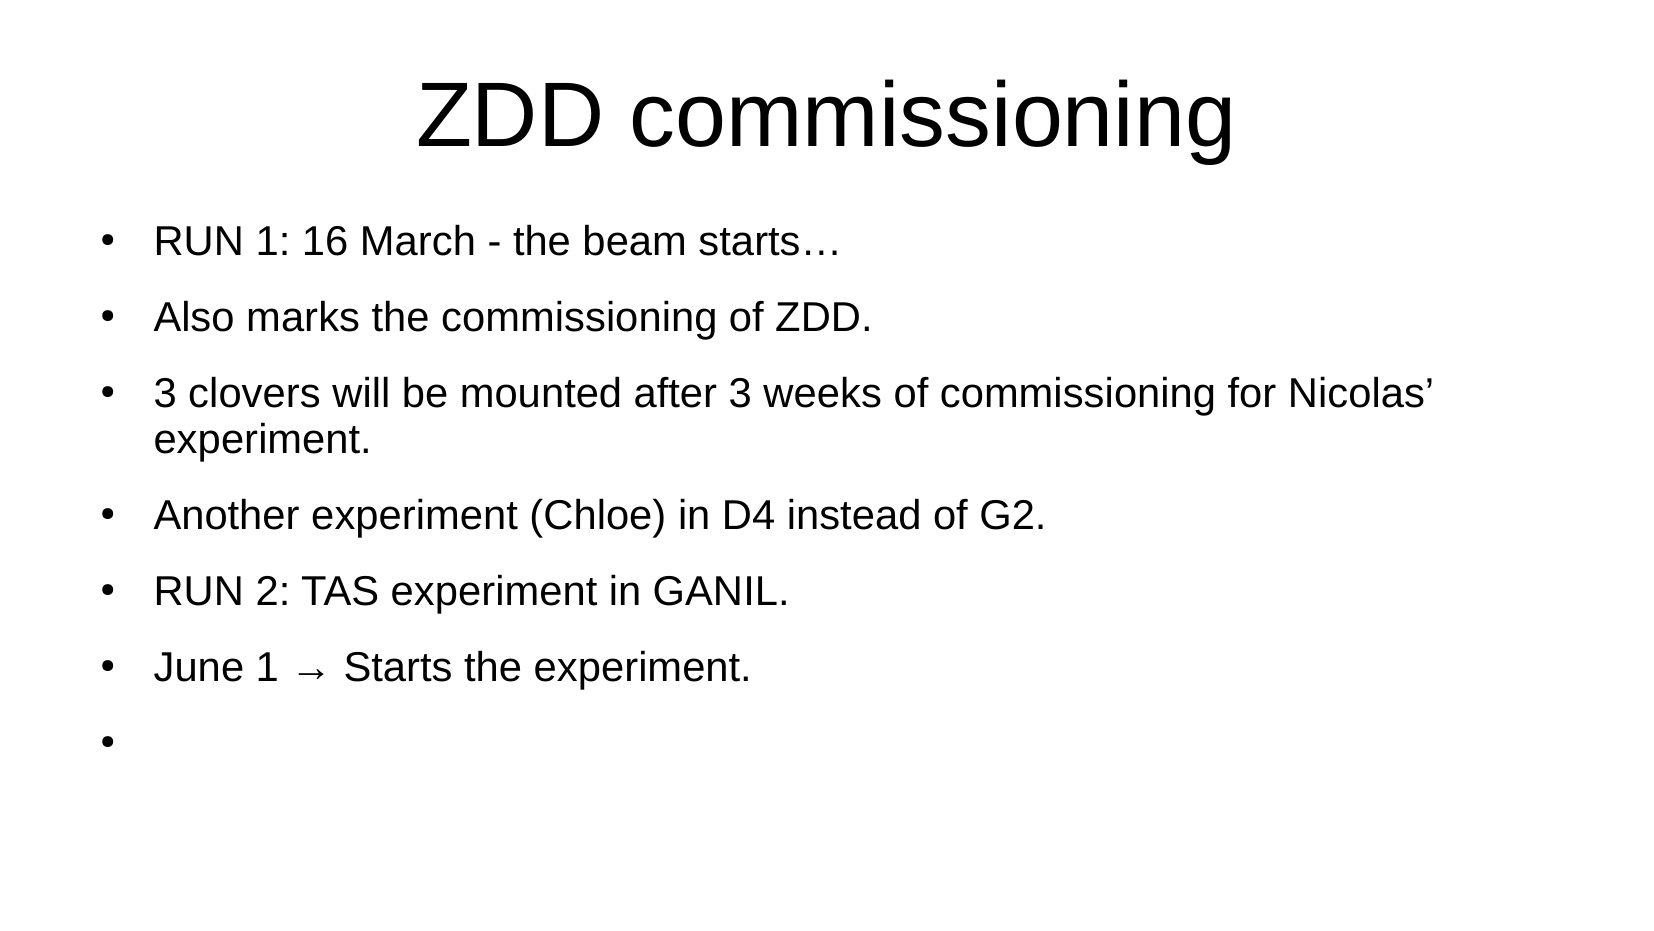

# ZDD commissioning
RUN 1: 16 March - the beam starts…
Also marks the commissioning of ZDD.
3 clovers will be mounted after 3 weeks of commissioning for Nicolas’ experiment.
Another experiment (Chloe) in D4 instead of G2.
RUN 2: TAS experiment in GANIL.
June 1 → Starts the experiment.